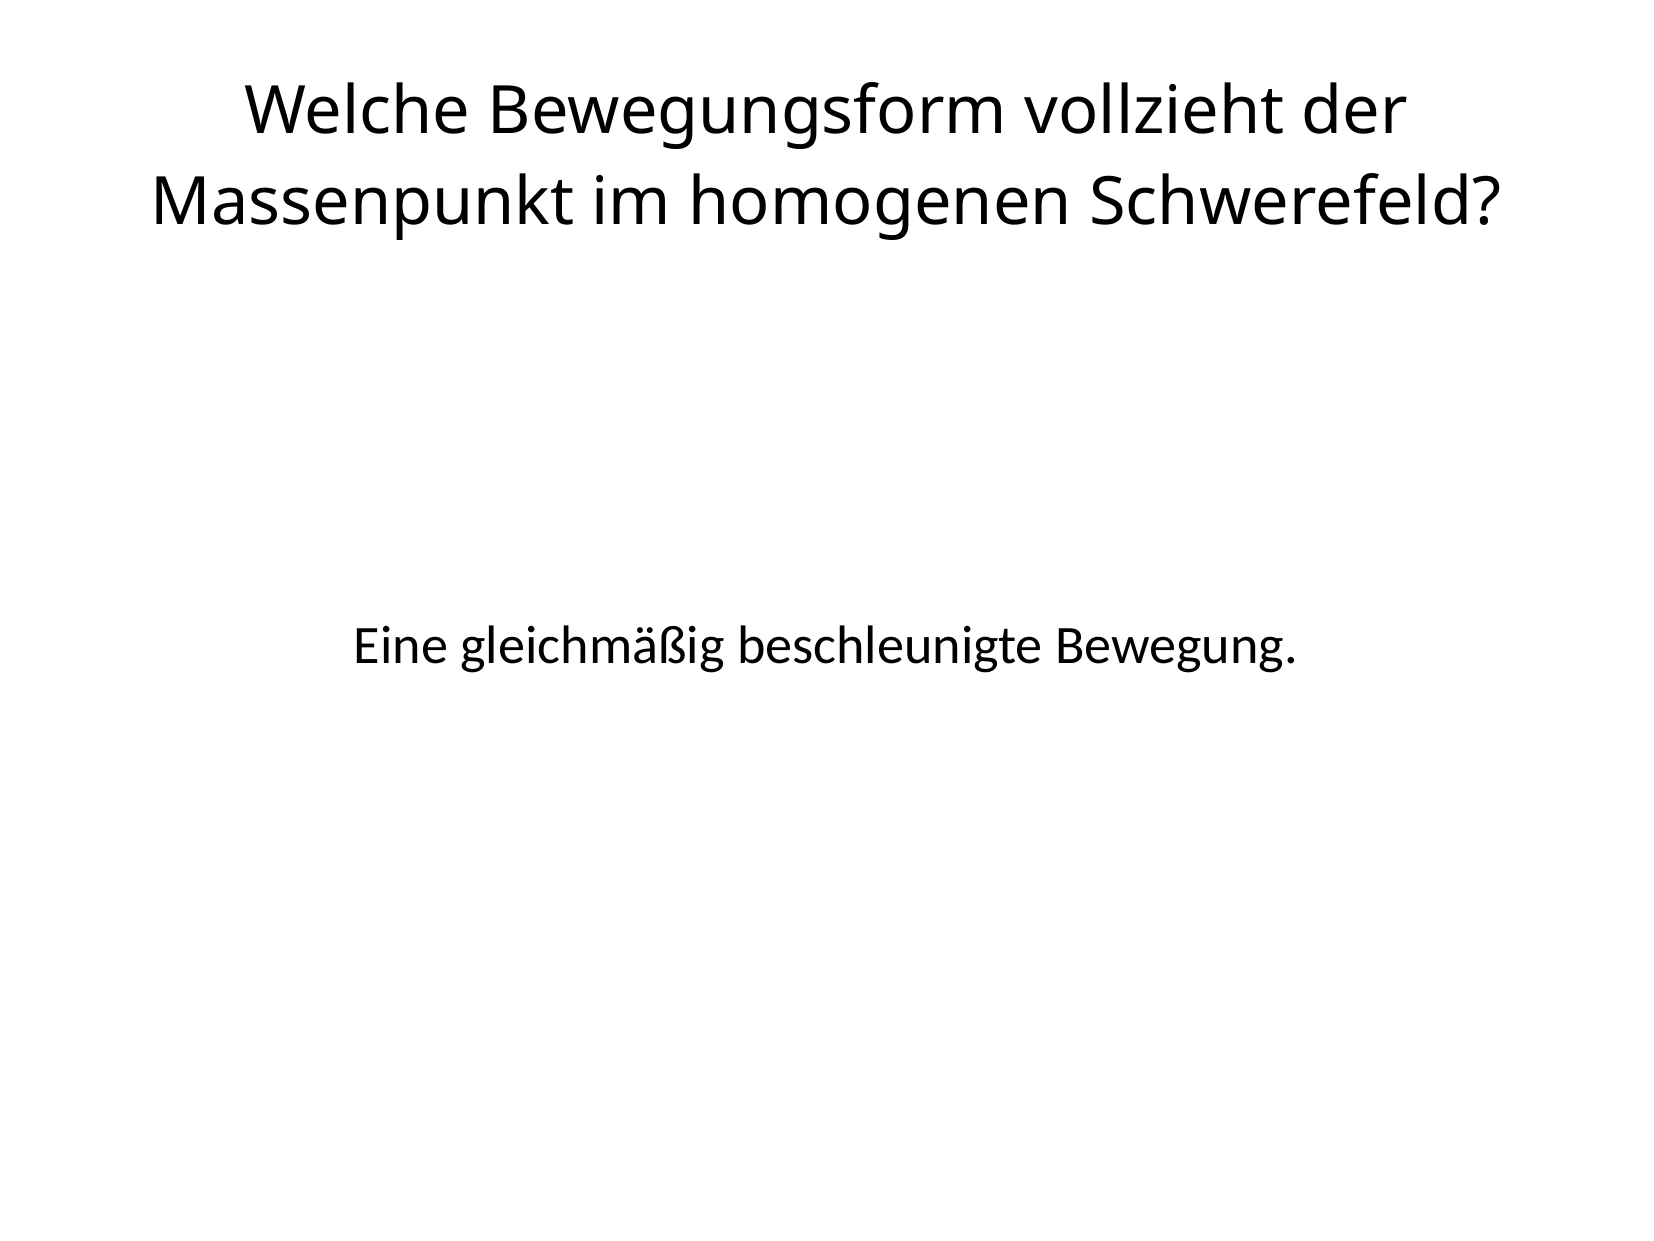

# Welche Bewegungsform vollzieht der Massenpunkt im homogenen Schwerefeld?
Eine gleichmäßig beschleunigte Bewegung.